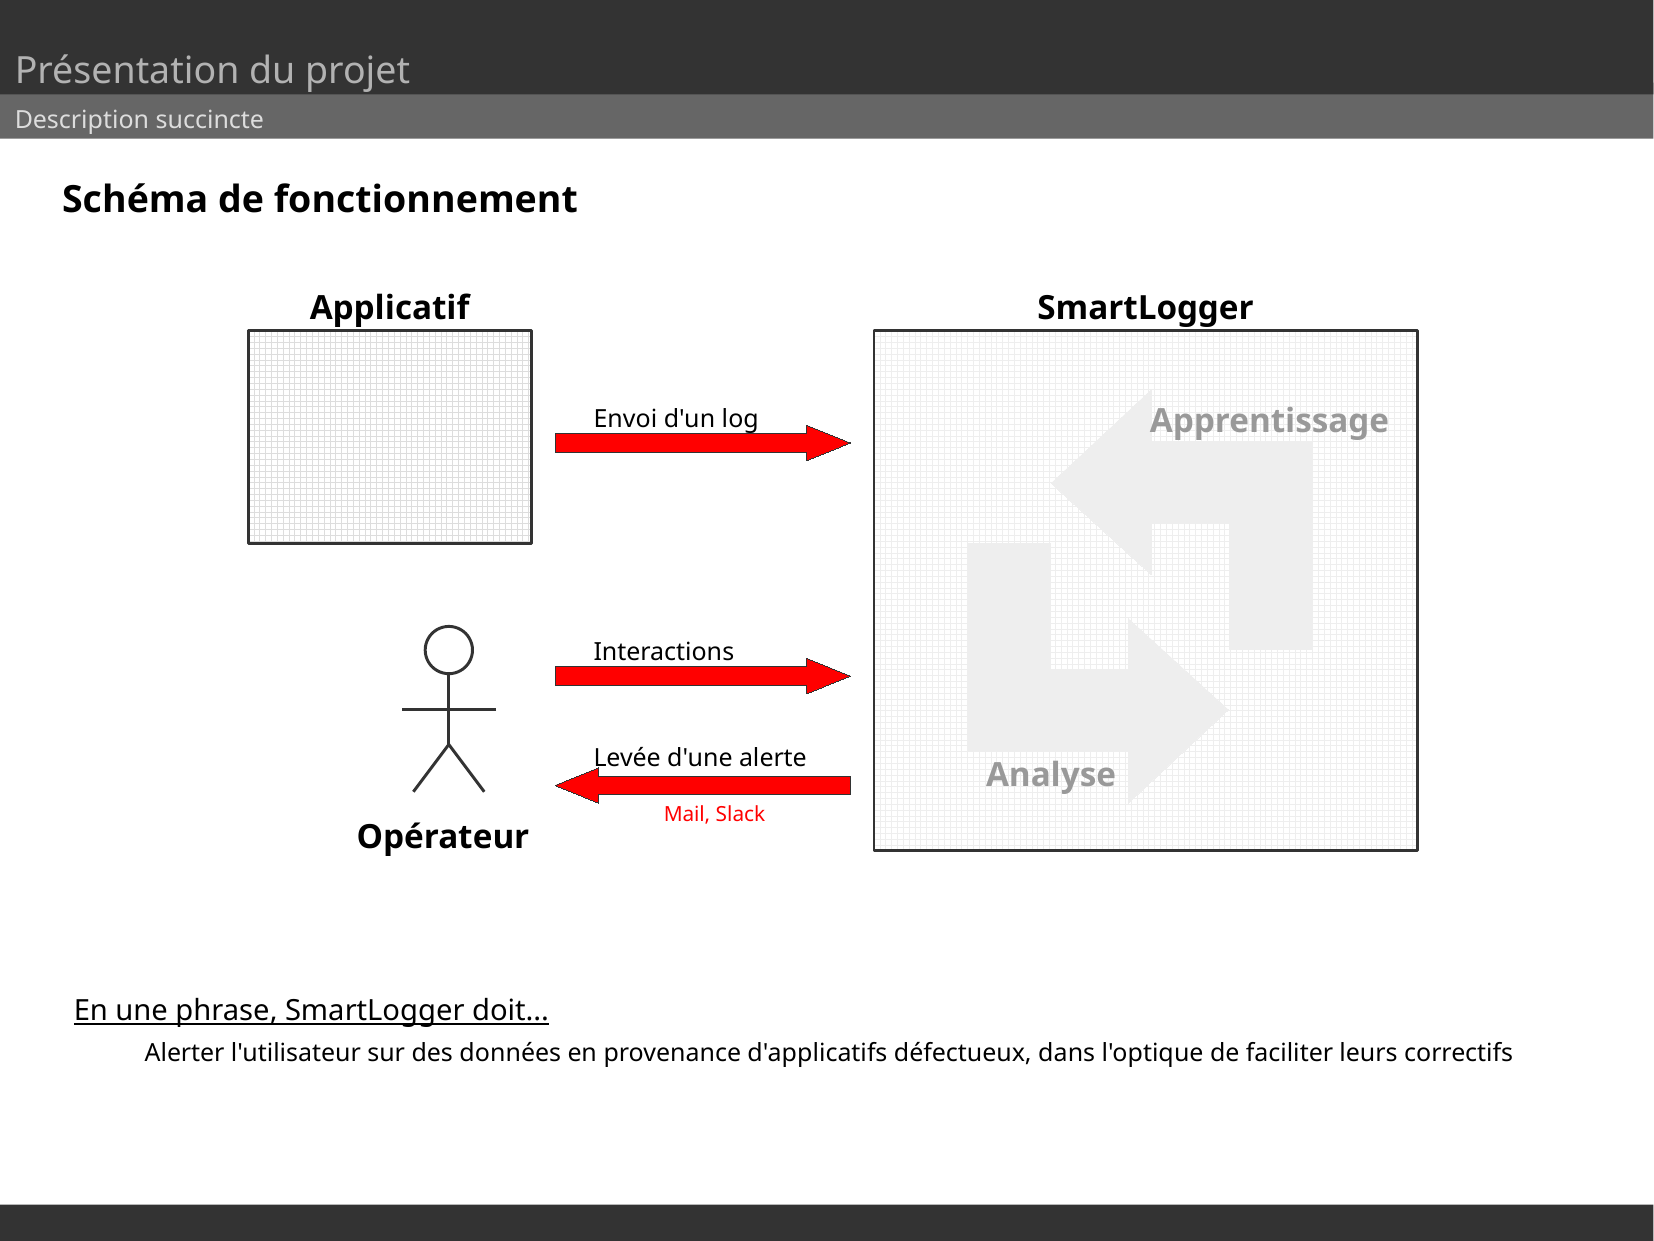

Présentation du projet
Description succincte
Schéma de fonctionnement
Applicatif
SmartLogger
Apprentissage
Envoi d'un log
Interactions
Levée d'une alerte
Analyse
Mail, Slack
Opérateur
En une phrase, SmartLogger doit...
Alerter l'utilisateur sur des données en provenance d'applicatifs défectueux, dans l'optique de faciliter leurs correctifs